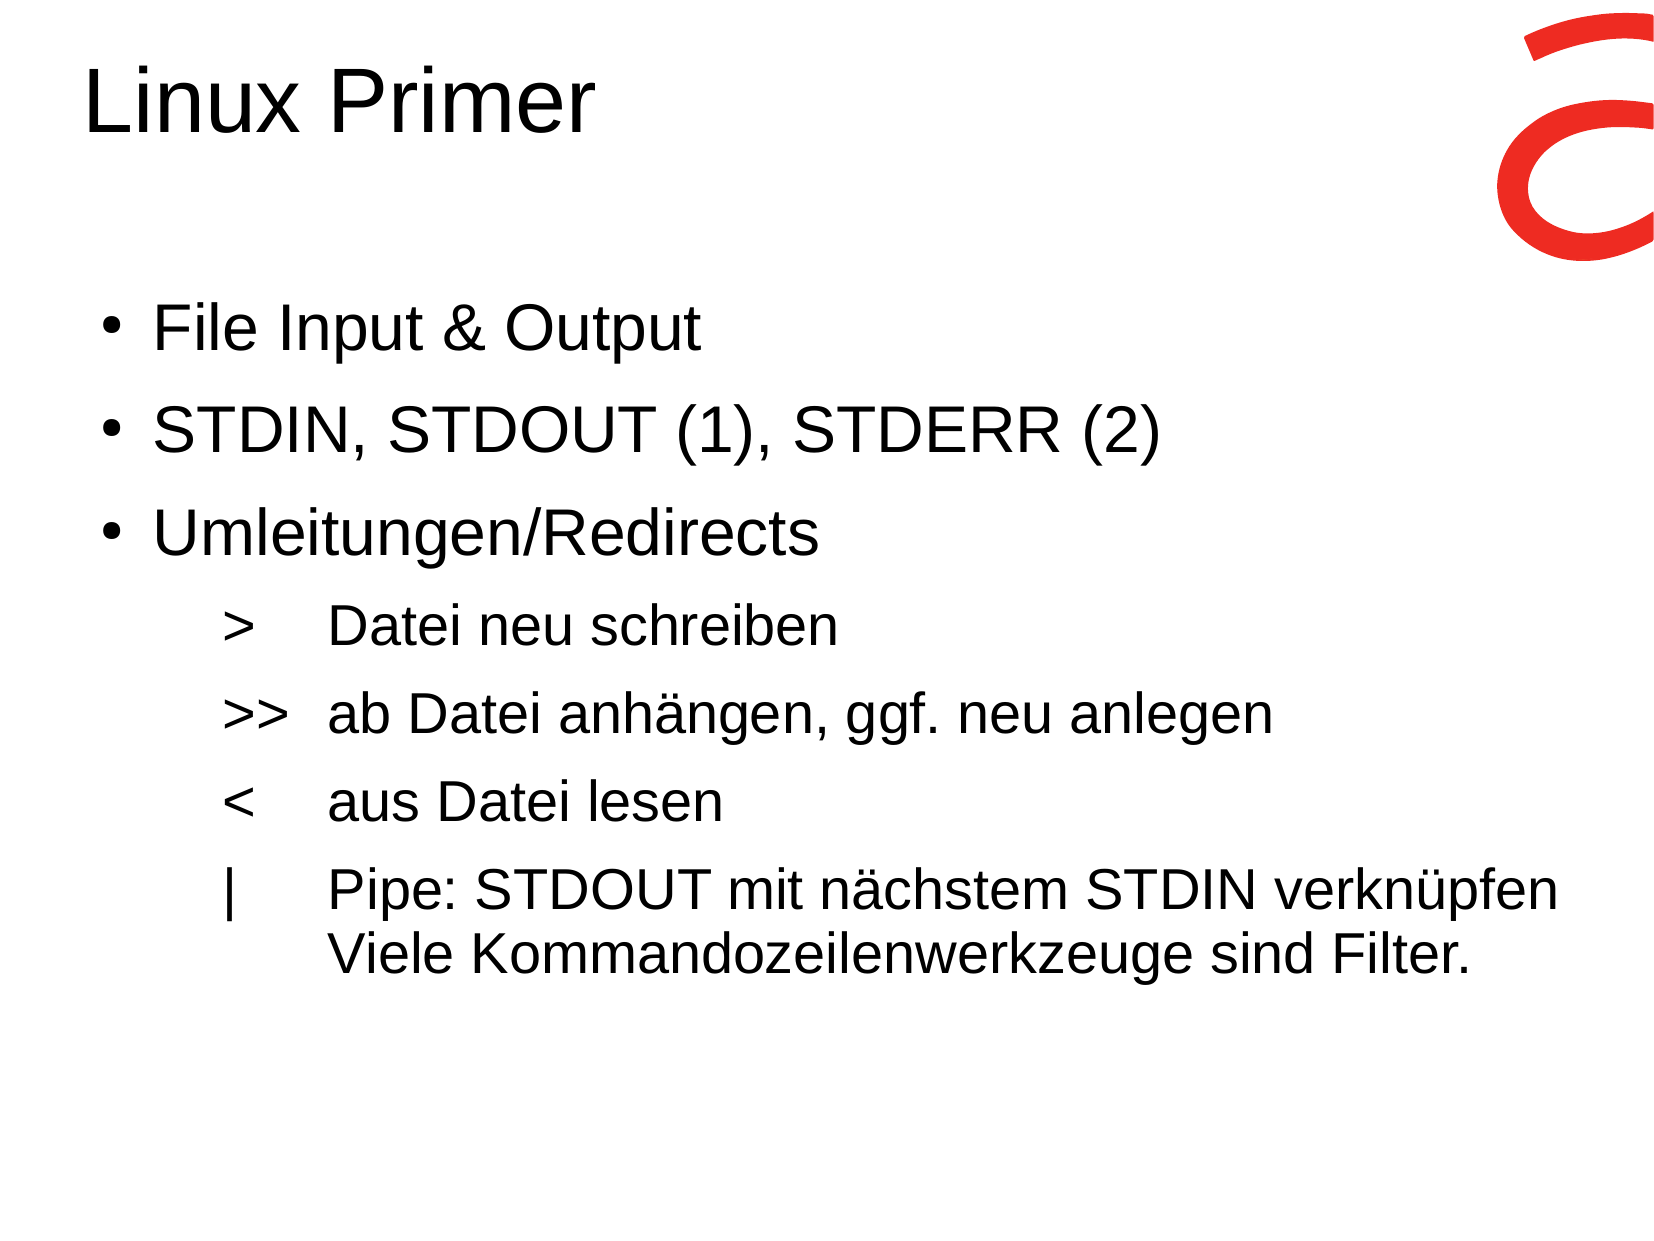

# Linux Primer
File Input & Output
STDIN, STDOUT (1), STDERR (2)
Umleitungen/Redirects
>			 Datei neu schreiben
>>			 ab Datei anhängen, ggf. neu anlegen
<		 aus Datei lesen
| 			 Pipe: STDOUT mit nächstem STDIN verknüpfen
		 Viele Kommandozeilenwerkzeuge sind Filter.